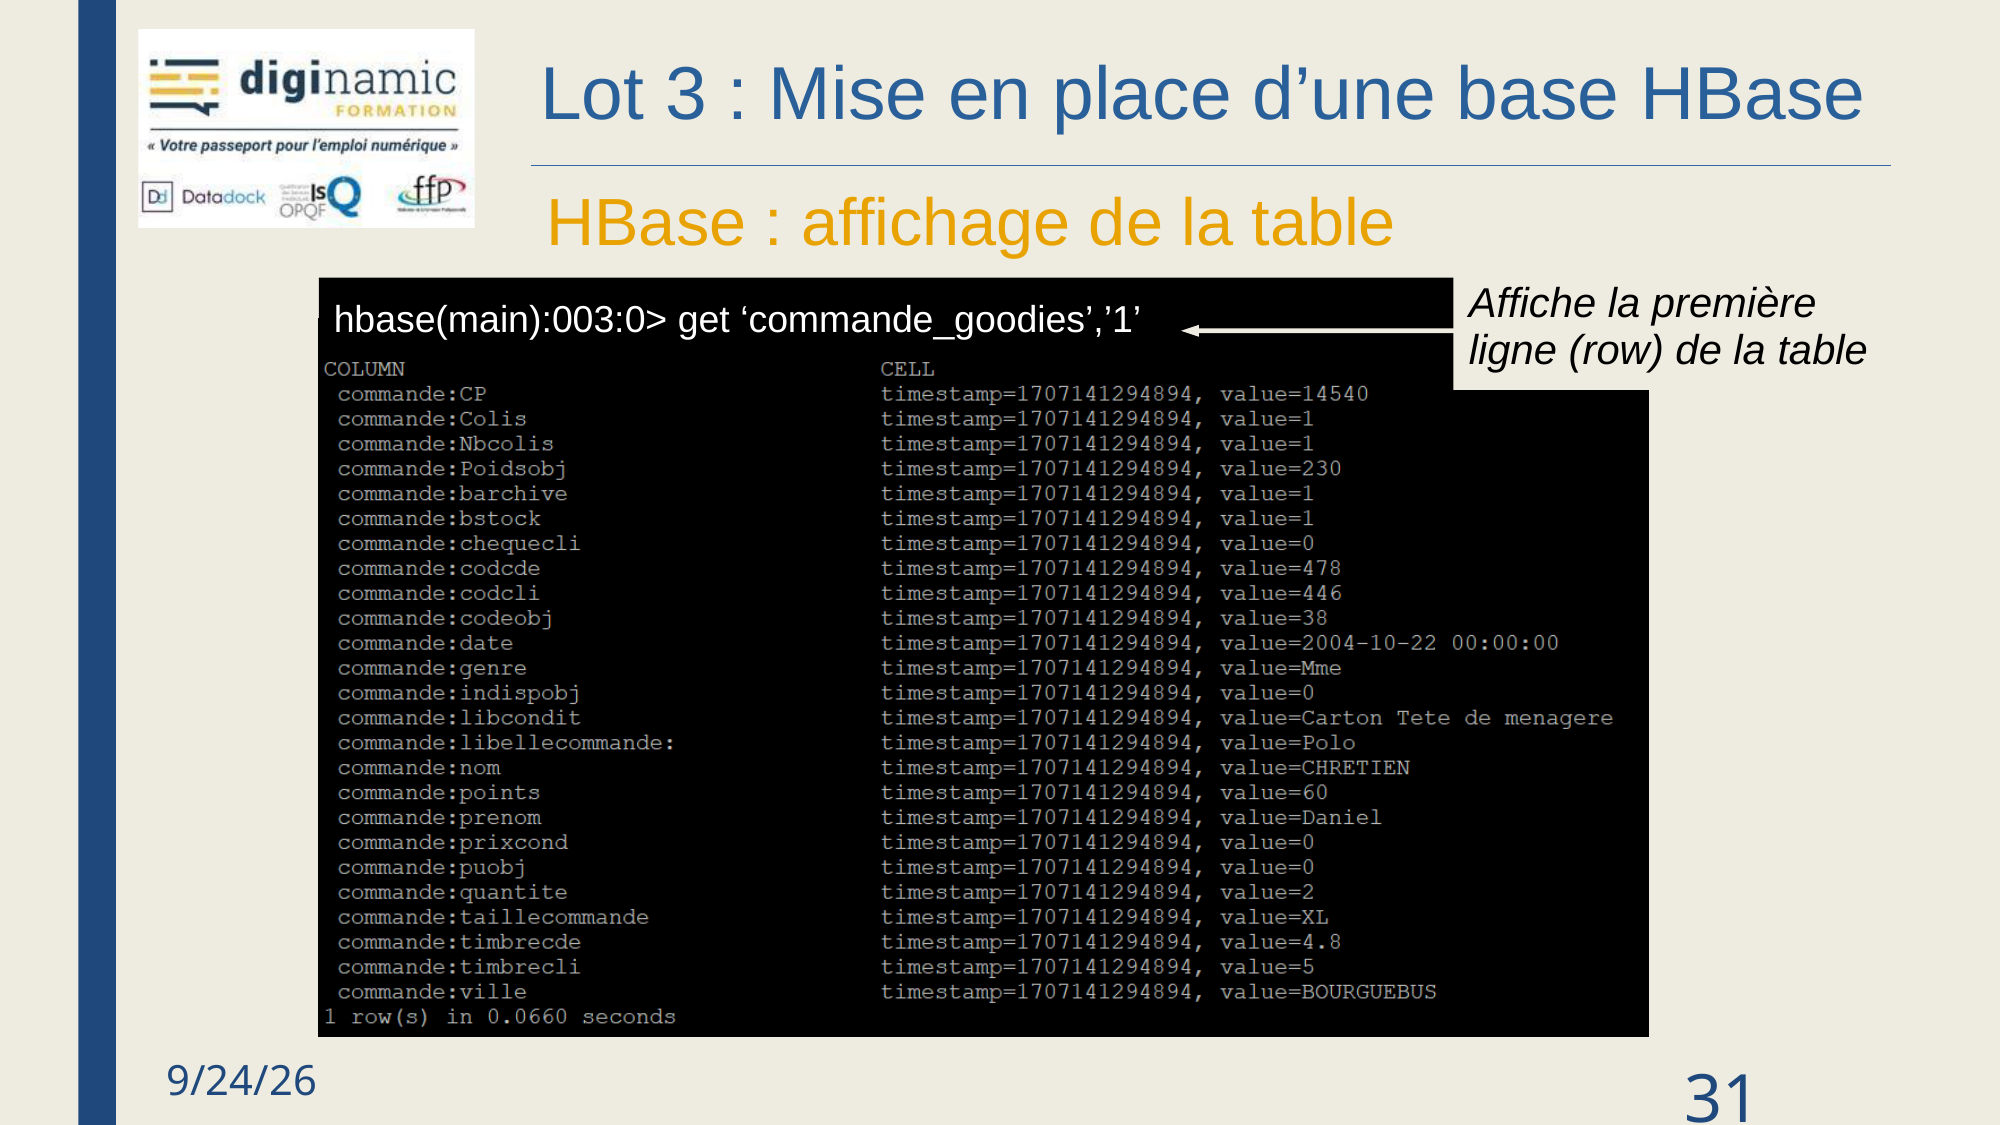

# Lot 3 : Mise en place d’une base HBase
HBase : affichage de la table
Affiche la première ligne (row) de la table
hbase(main):003:0> get ‘commande_goodies’,’1’
30